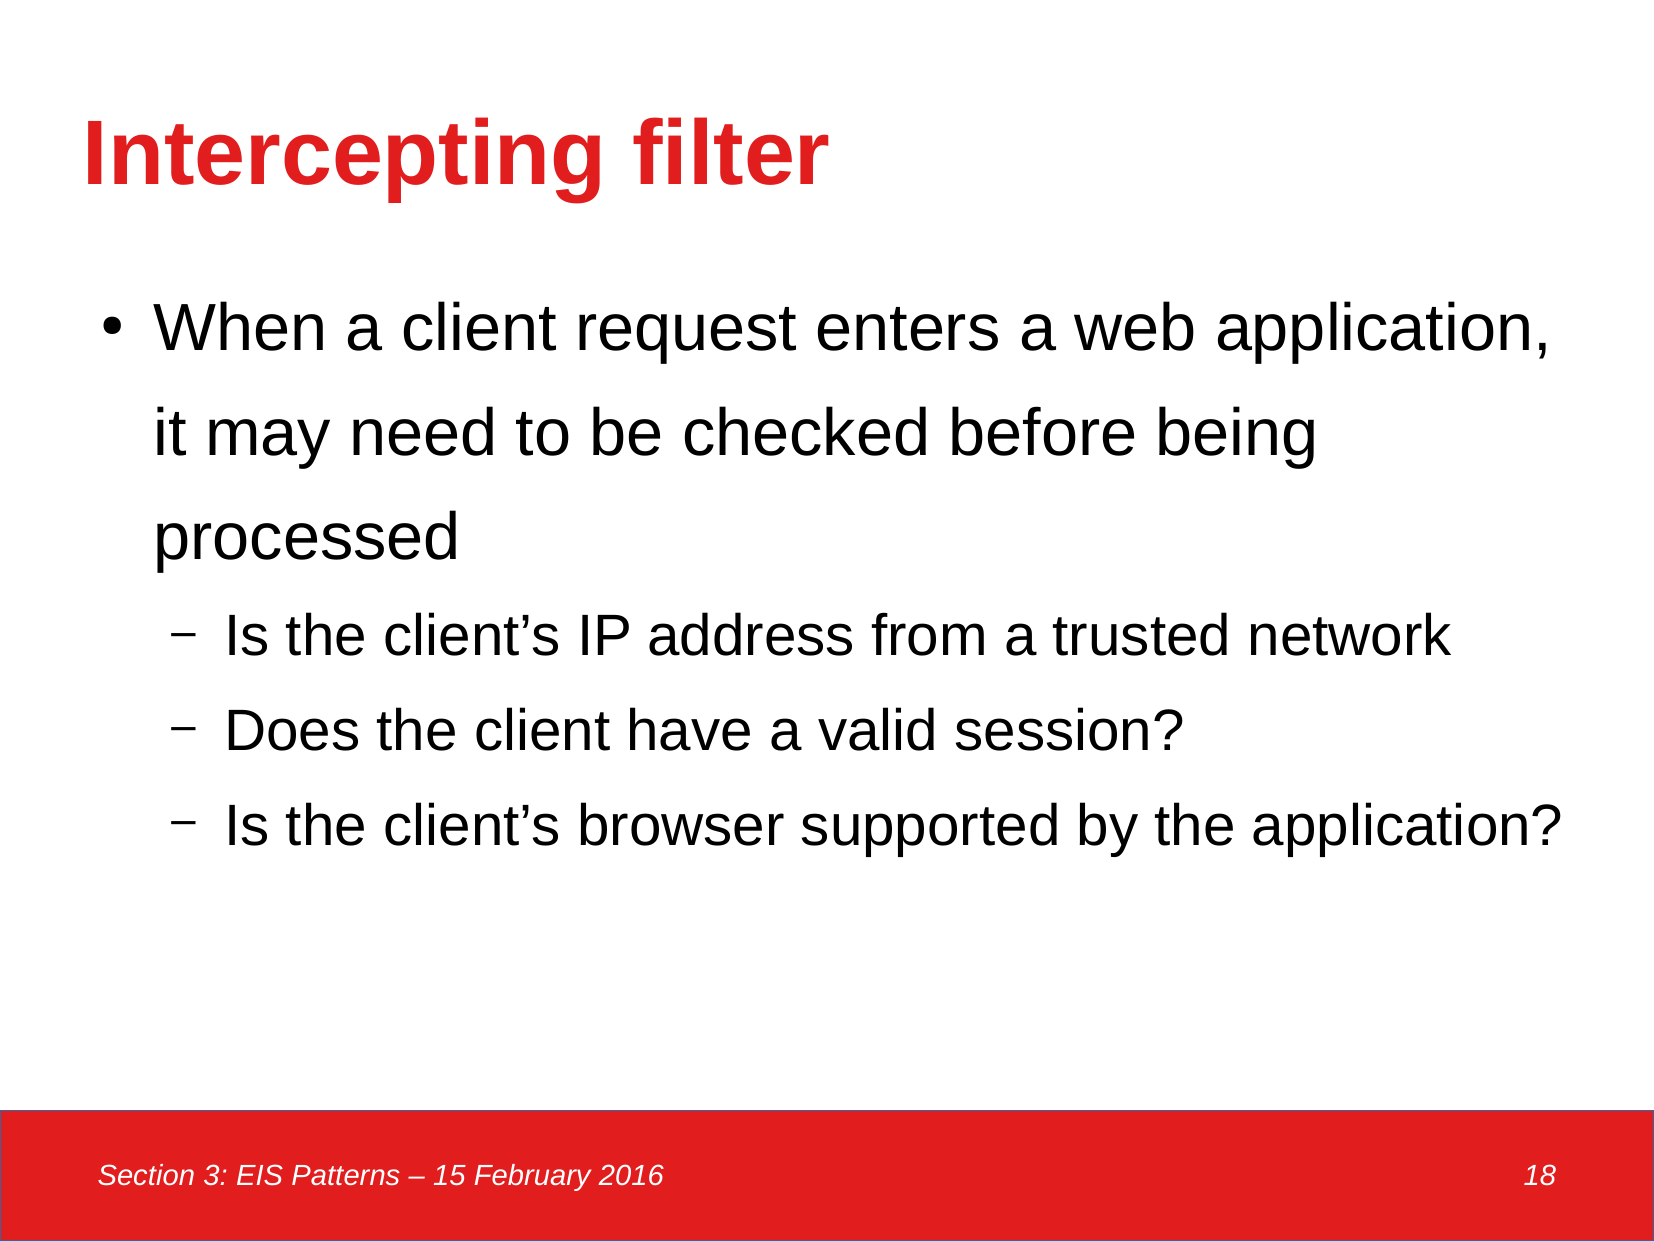

# Intercepting filter
When a client request enters a web application, it may need to be checked before being processed
Is the client’s IP address from a trusted network
Does the client have a valid session?
Is the client’s browser supported by the application?